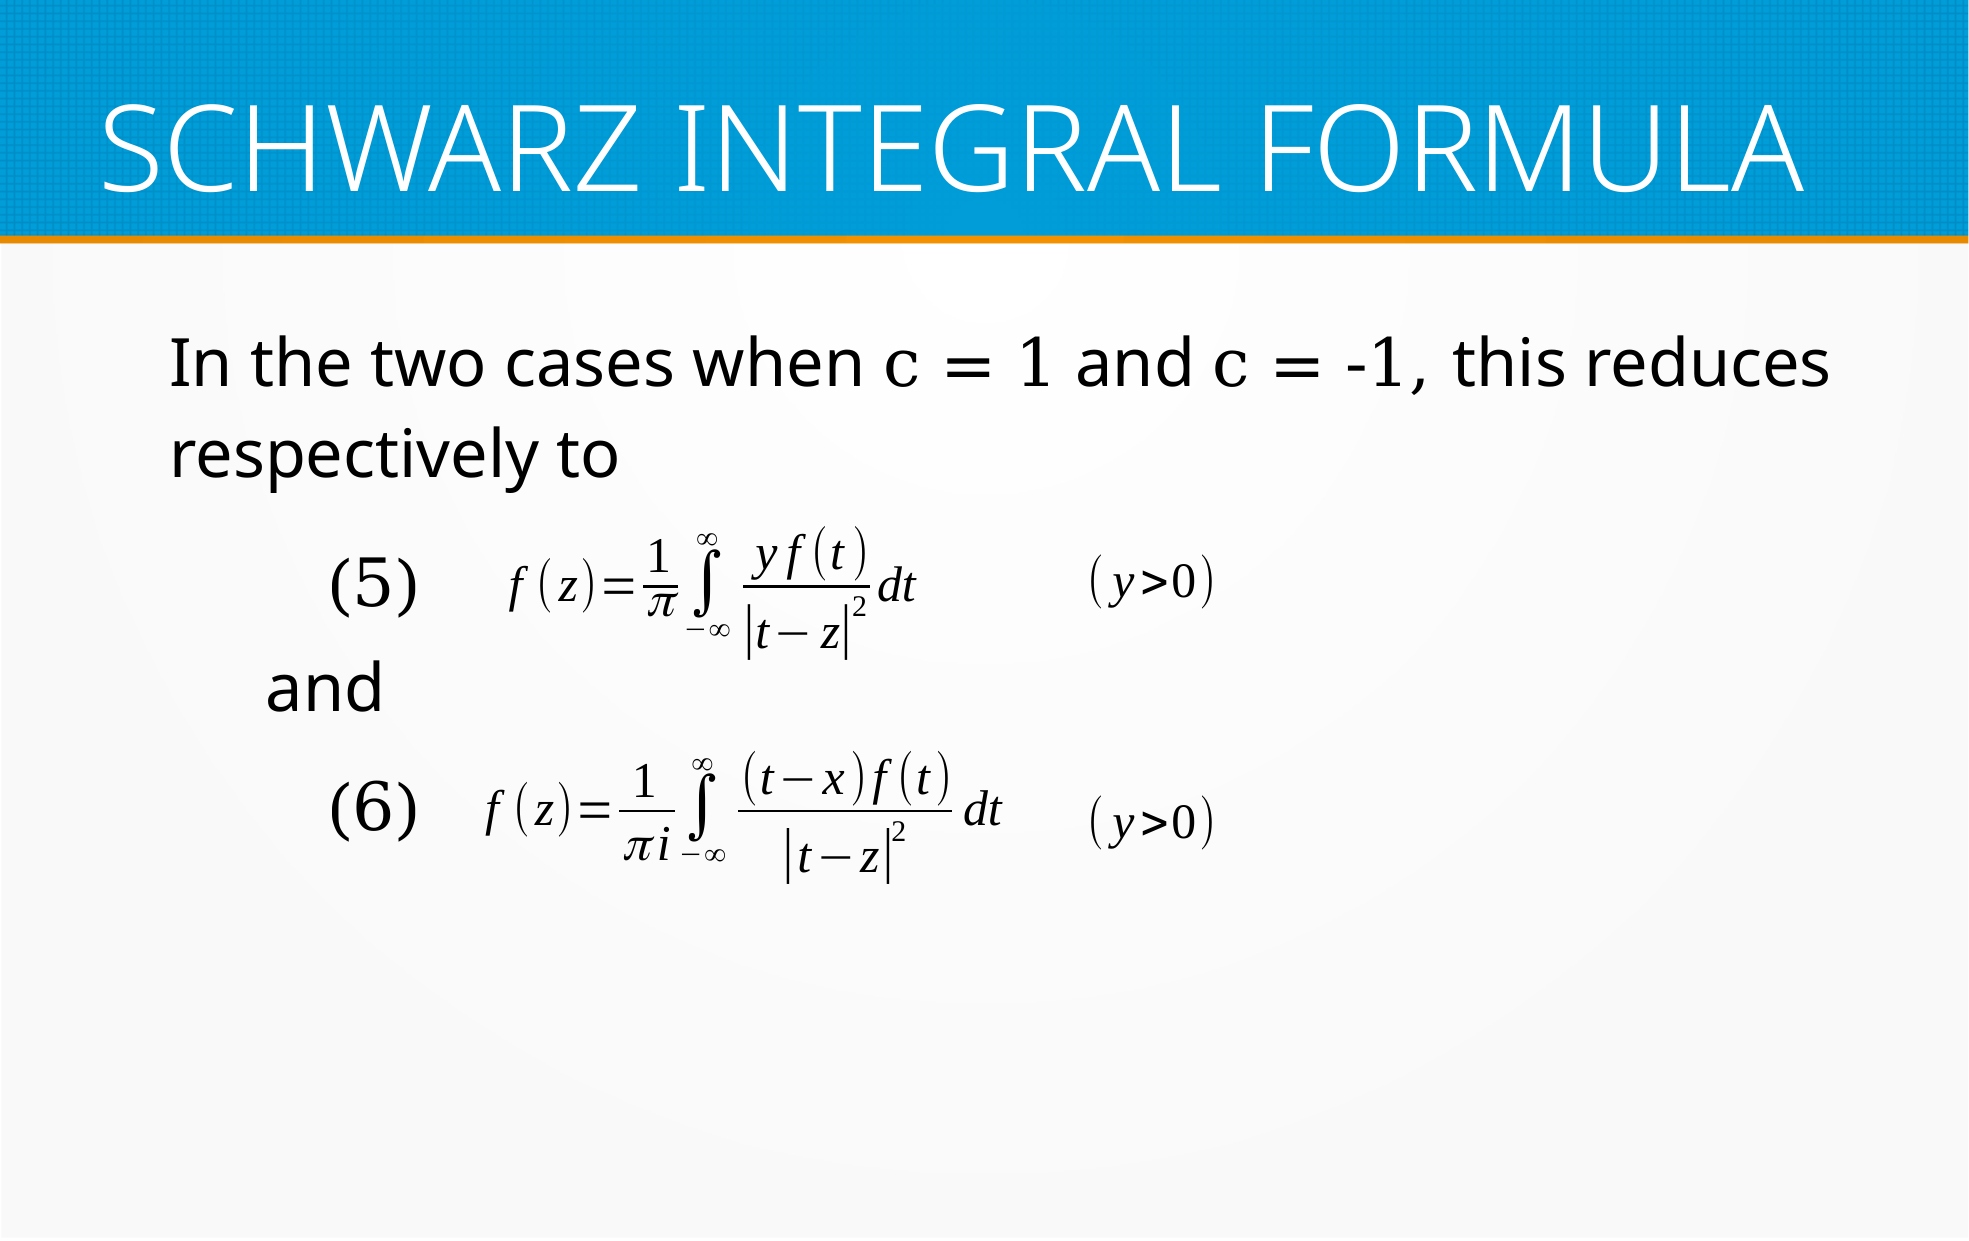

# SCHWARZ INTEGRAL FORMULA
In the two cases when c = 1 and c = -1, this reduces respectively to
(5)
and
(6)